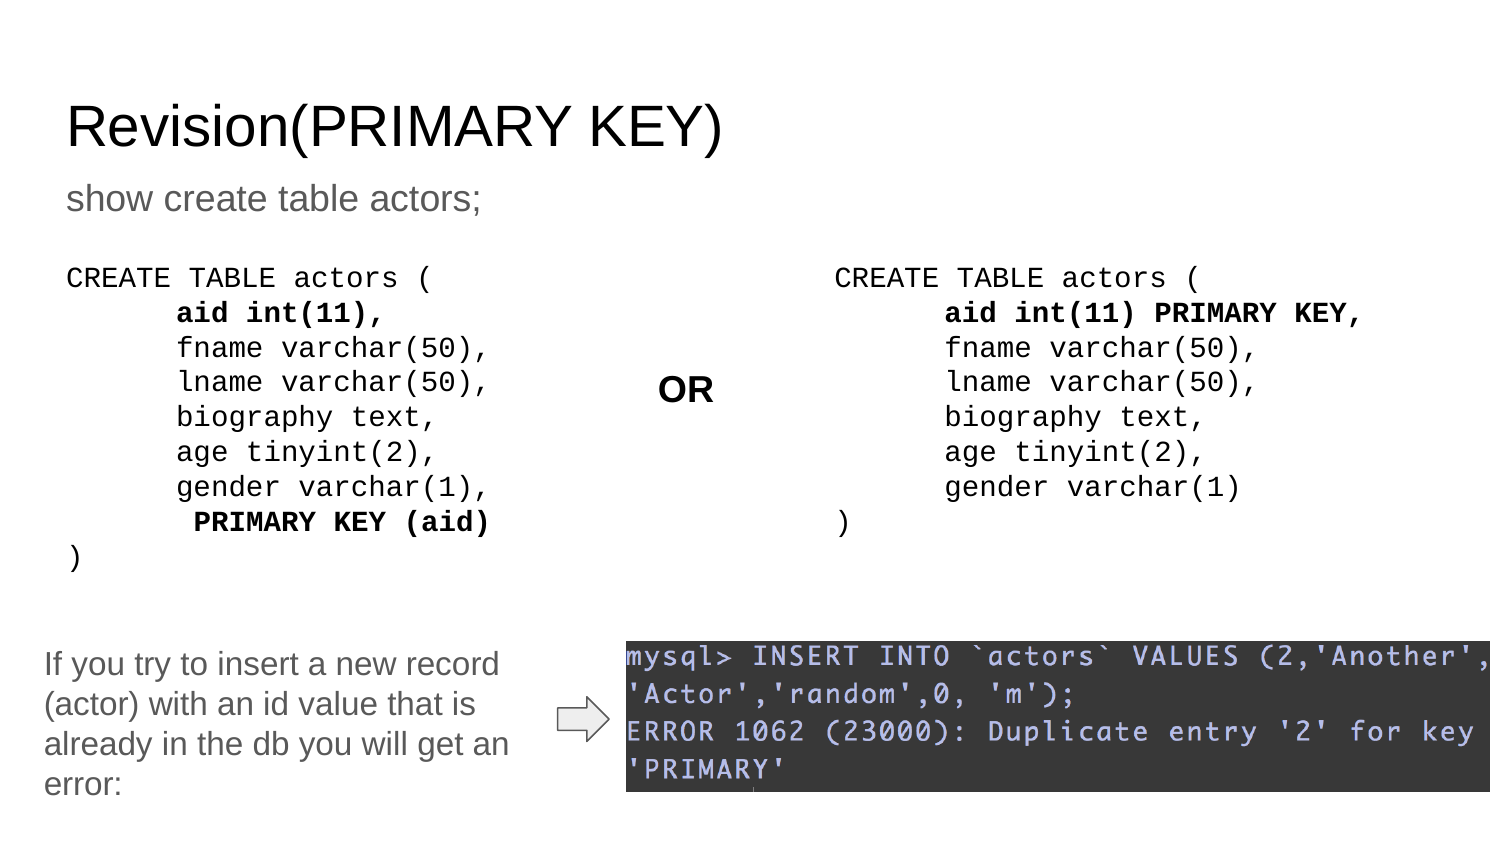

Revision(PRIMARY KEY)
# show create table actors;
CREATE TABLE actors (
 aid int(11),
 fname varchar(50),
 lname varchar(50),
 biography text,
 age tinyint(2),
 gender varchar(1),
 PRIMARY KEY (aid)
)
CREATE TABLE actors (
 aid int(11) PRIMARY KEY,
 fname varchar(50),
 lname varchar(50),
 biography text,
 age tinyint(2),
 gender varchar(1)
)
OR
If you try to insert a new record (actor) with an id value that is already in the db you will get an error: